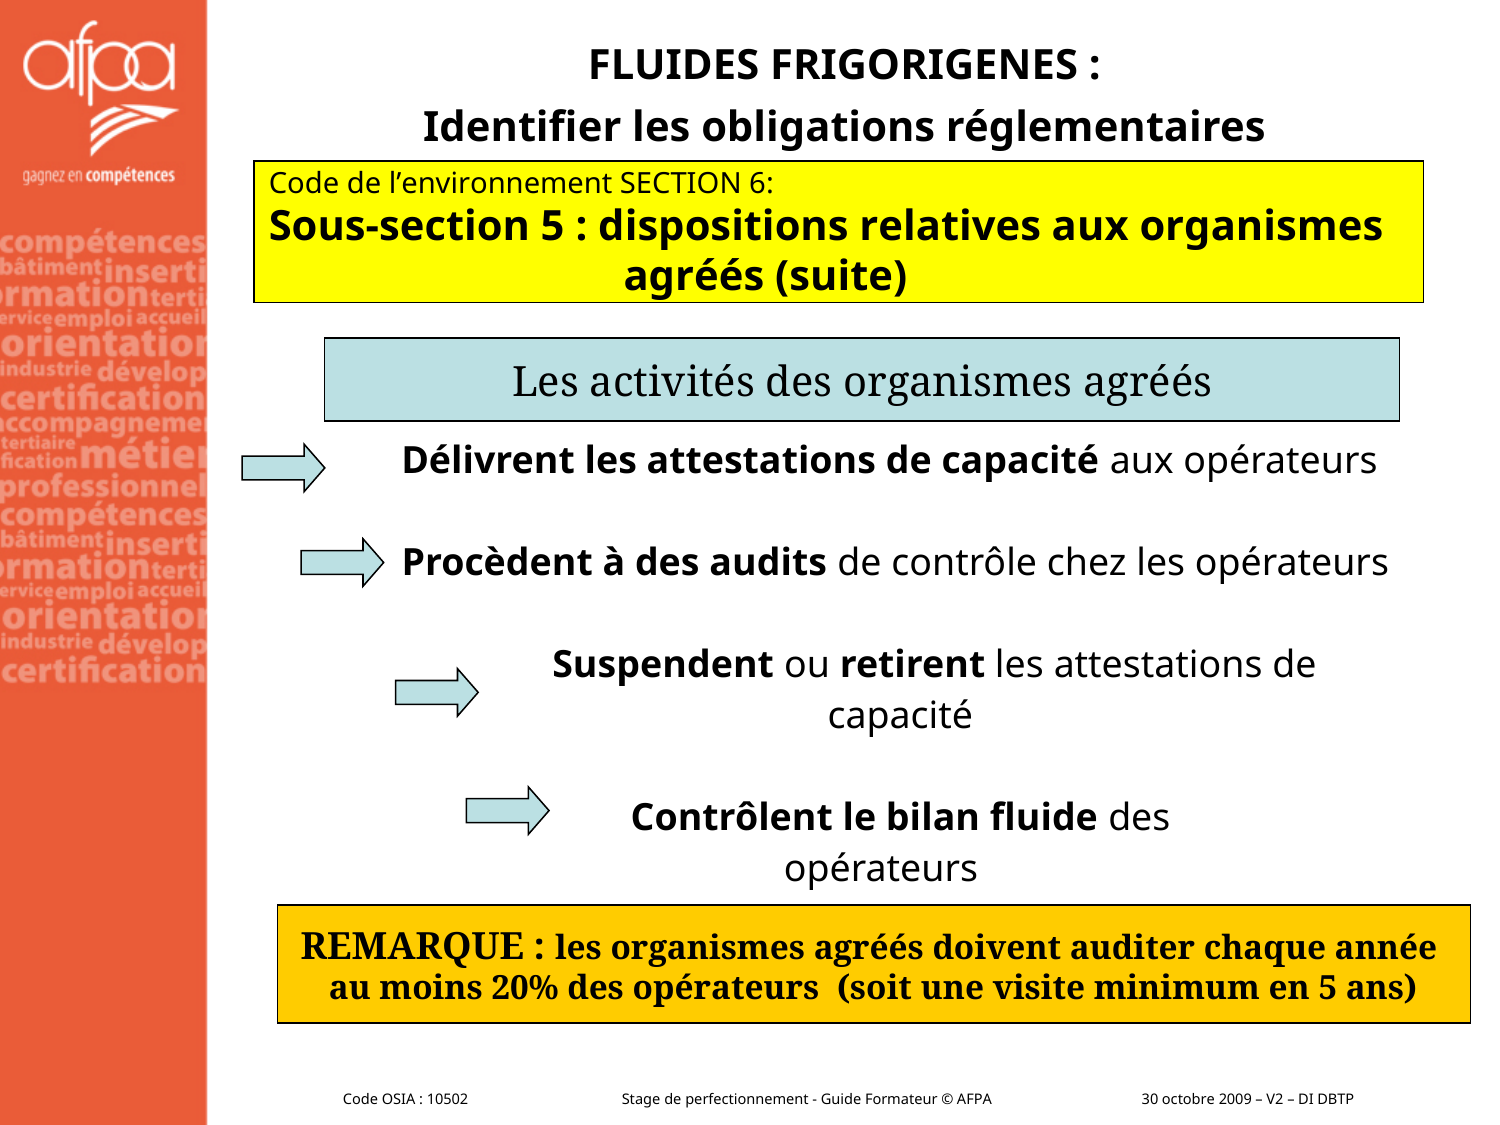

FLUIDES FRIGORIGENES :
Identifier les obligations réglementaires
Code de l’environnement SECTION 6:
Sous-section 5 : dispositions relatives aux organismes
 agréés (suite)
# Délivrent les attestations de capacité aux opérateurs Procèdent à des audits de contrôle chez les opérateurs Suspendent ou retirent les attestations de capacité Contrôlent le bilan fluide des opérateurs
Les activités des organismes agréés
REMARQUE : les organismes agréés doivent auditer chaque année
au moins 20% des opérateurs (soit une visite minimum en 5 ans)